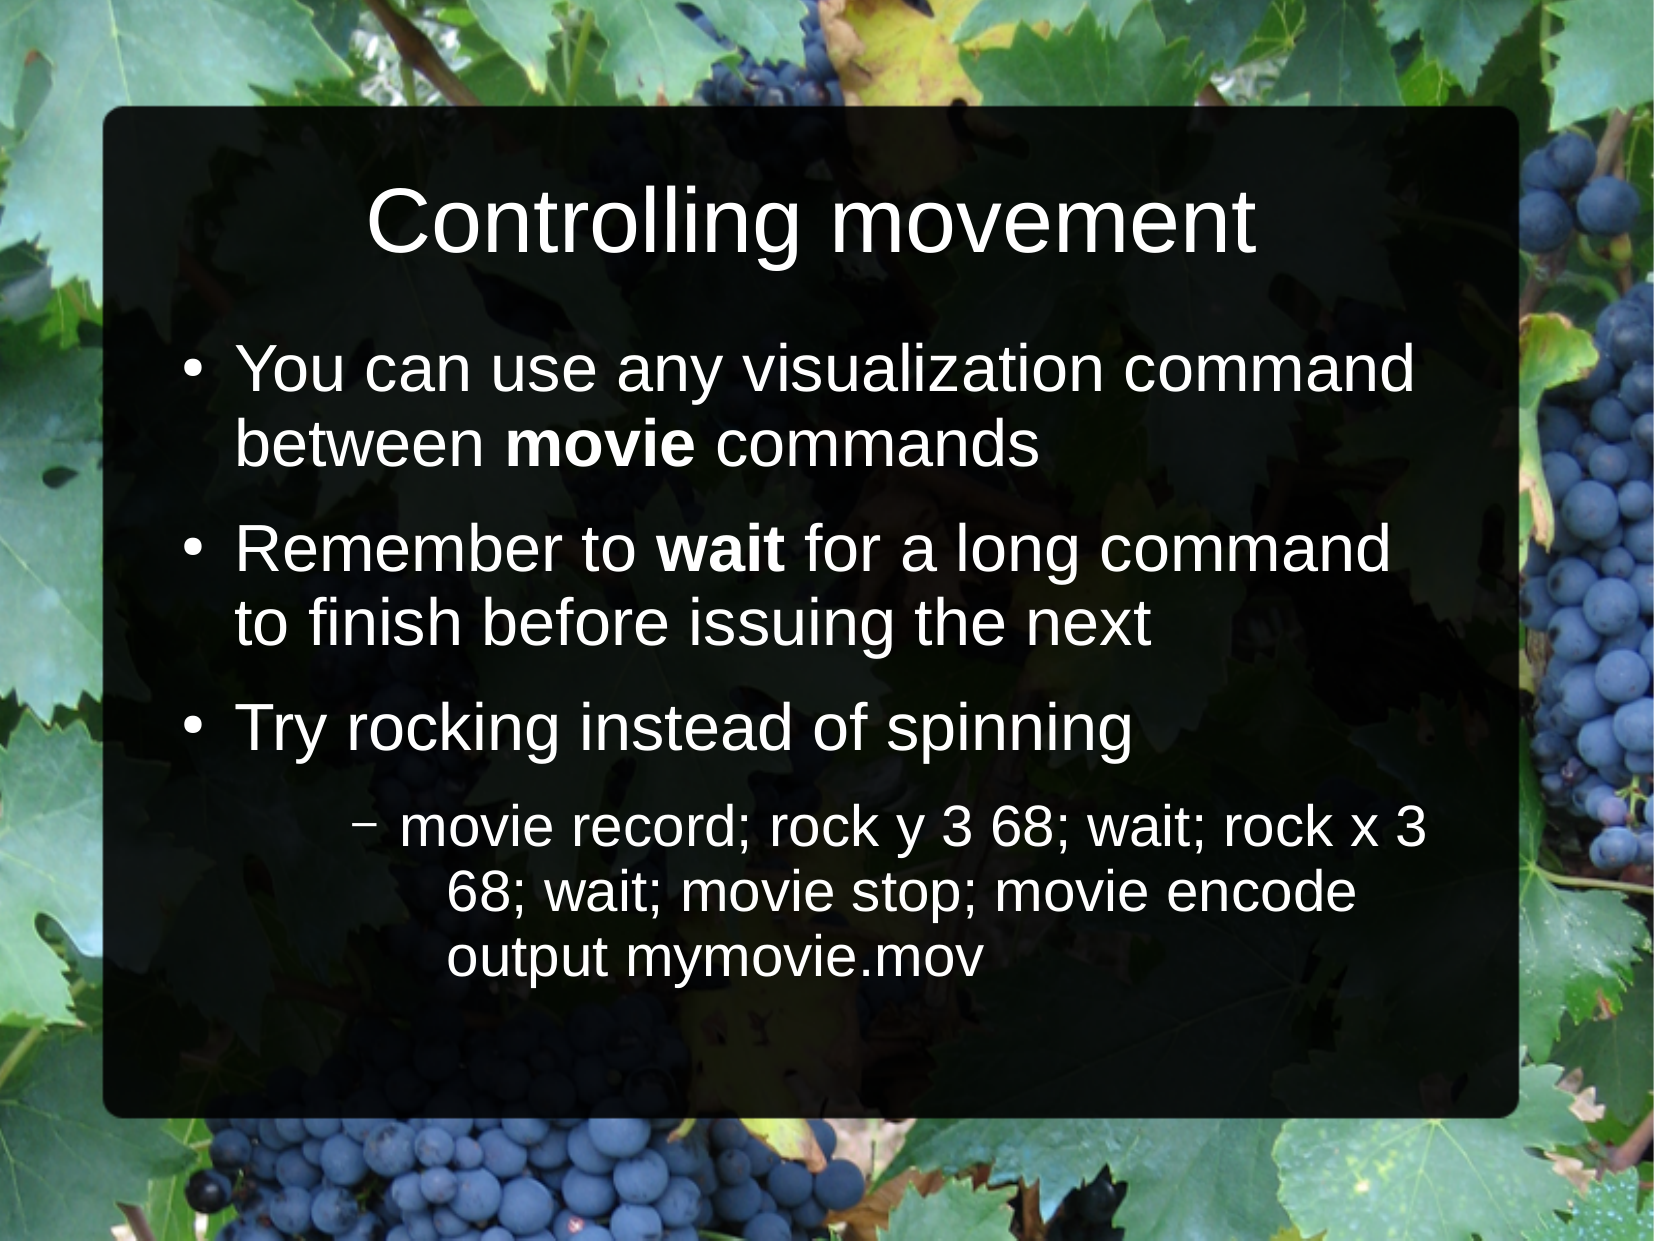

# Controlling movement
You can use any visualization command between movie commands
Remember to wait for a long command to finish before issuing the next
Try rocking instead of spinning
movie record; rock y 3 68; wait; rock x 3 68; wait; movie stop; movie encode output mymovie.mov